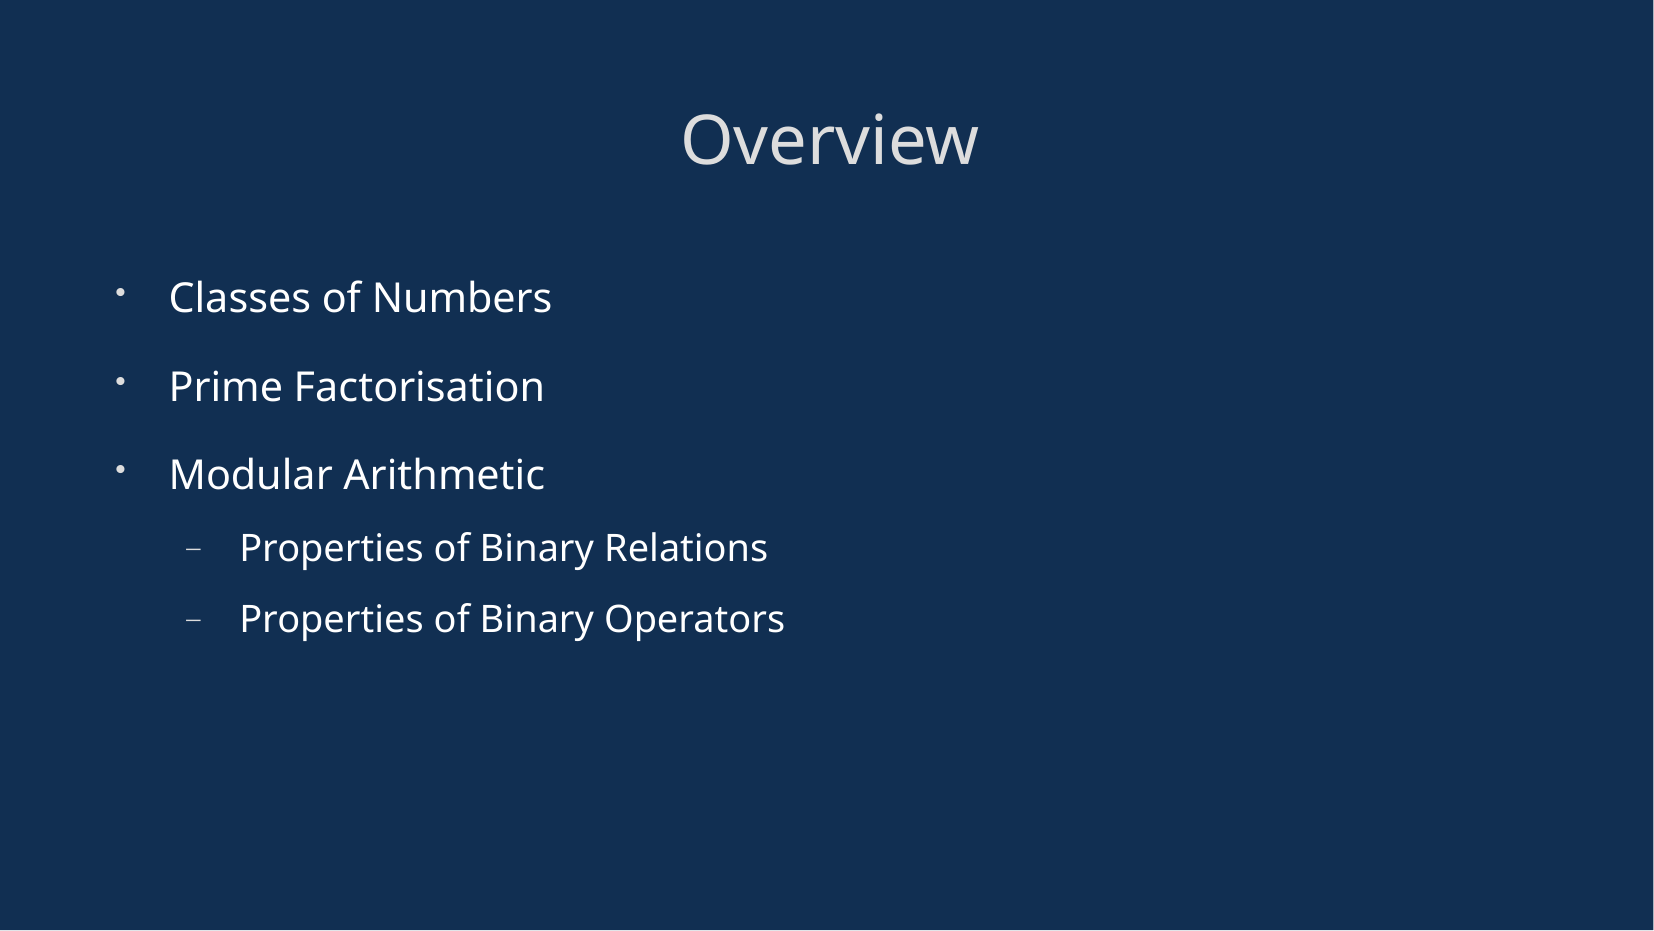

# Overview
Classes of Numbers
Prime Factorisation
Modular Arithmetic
Properties of Binary Relations
Properties of Binary Operators